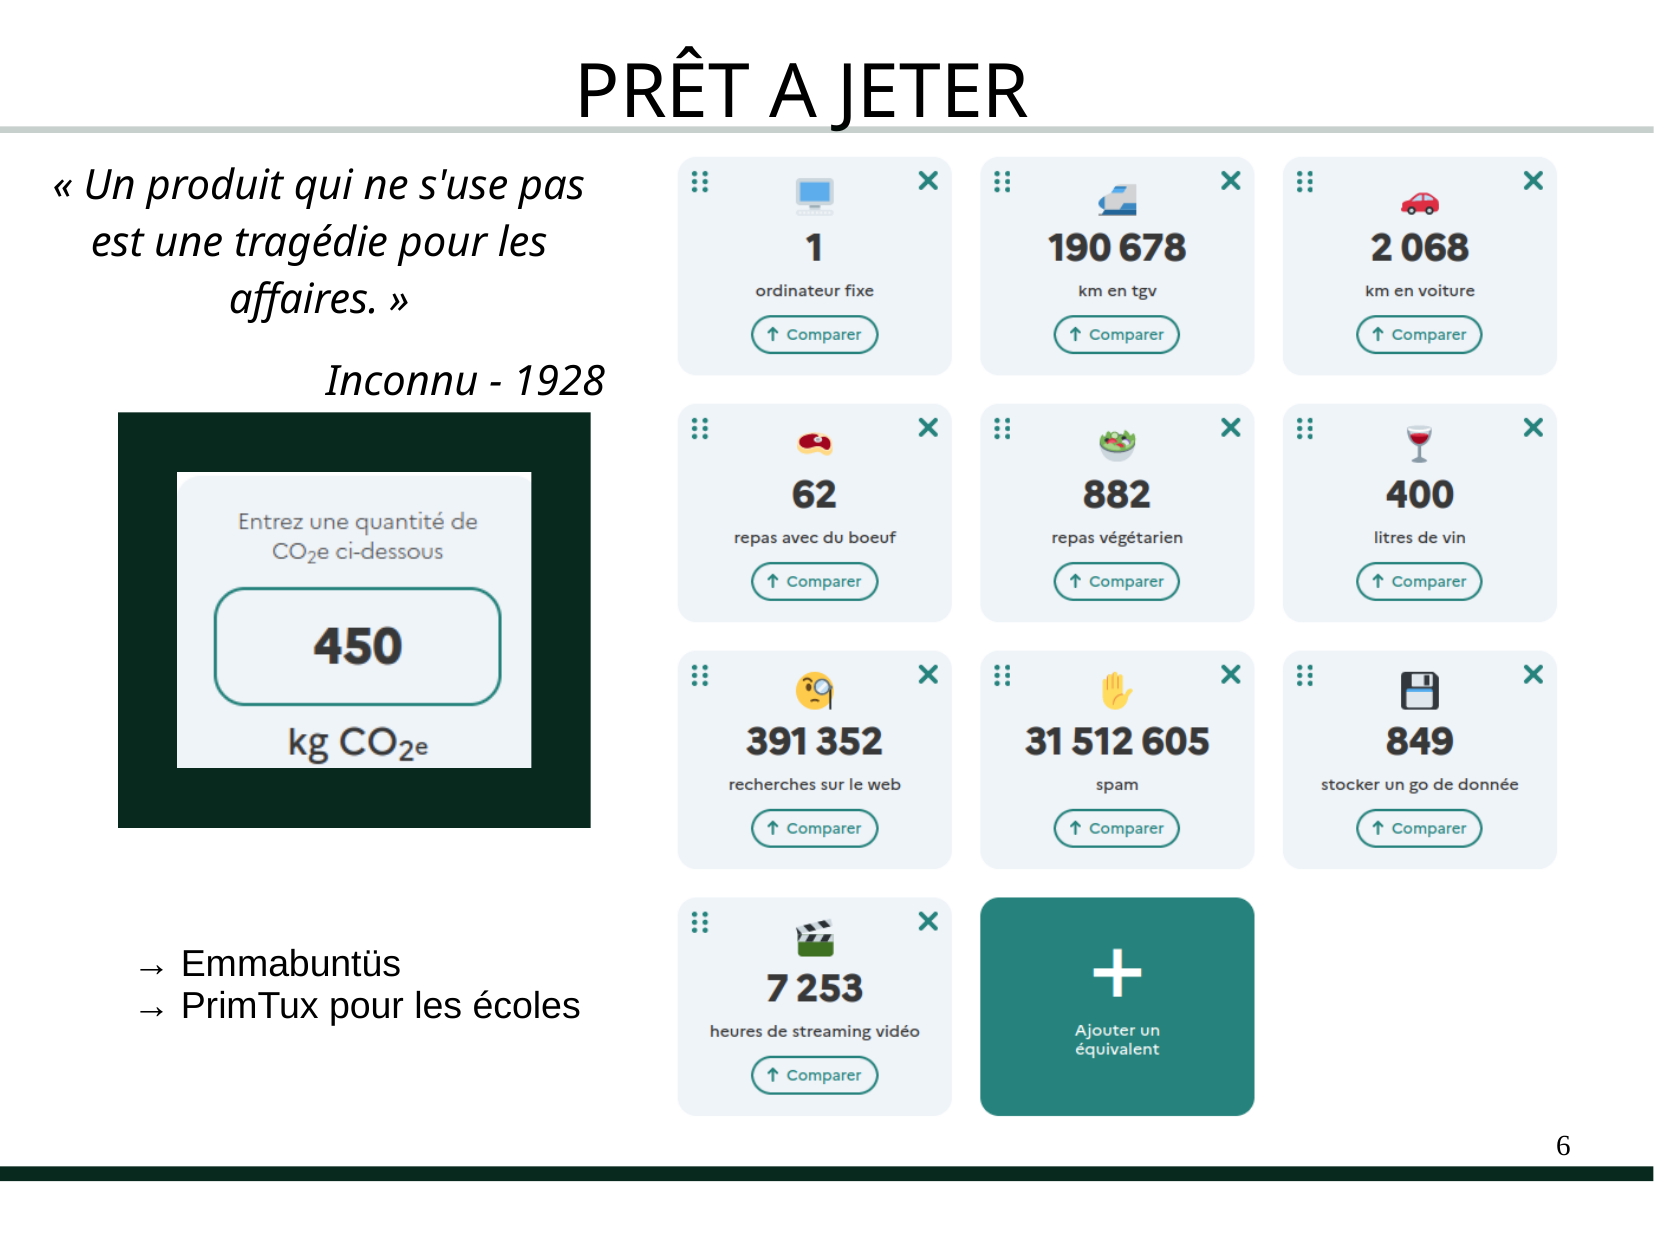

PRÊT A JETER
« Un produit qui ne s'use pas est une tragédie pour les affaires. »
Inconnu - 1928
→ Emmabuntüs
→ PrimTux pour les écoles
6